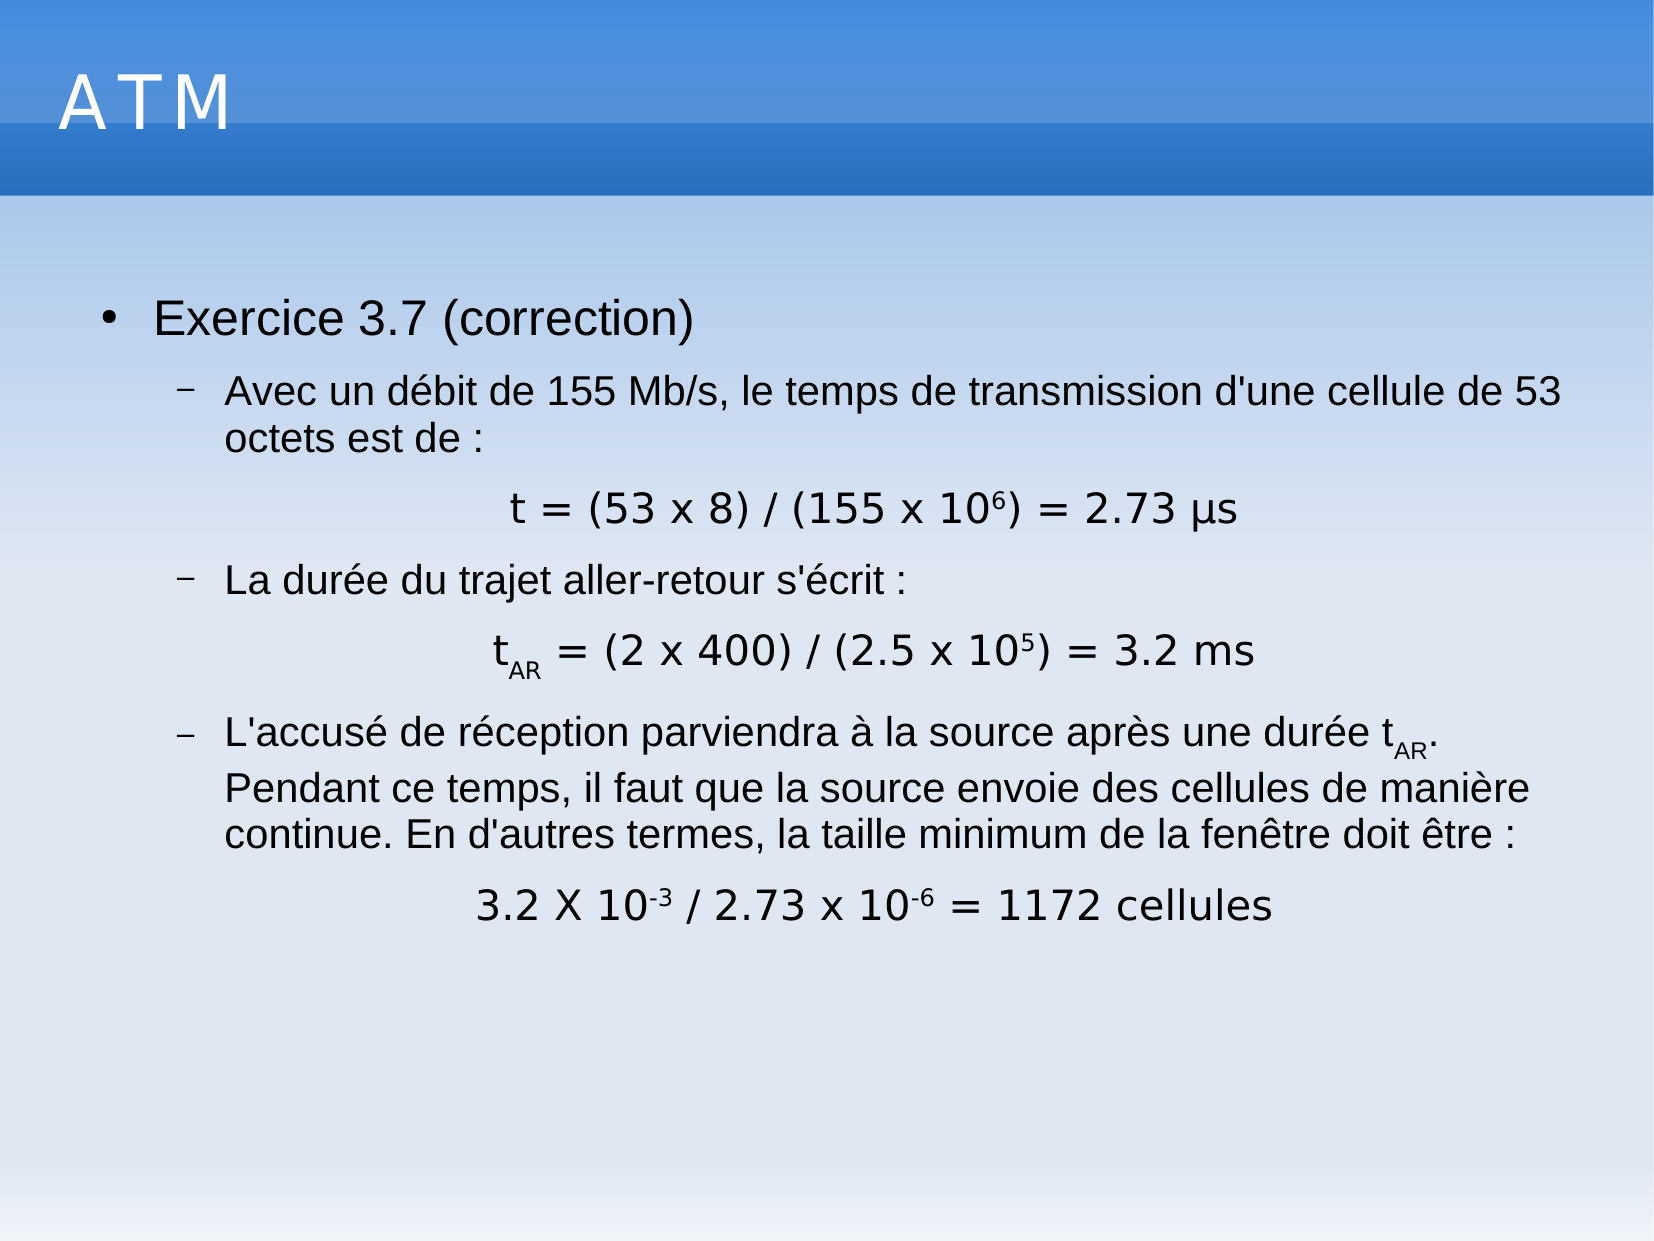

# ATM
Exercice 3.7 (correction)
Avec un débit de 155 Mb/s, le temps de transmission d'une cellule de 53 octets est de :
t = (53 x 8) / (155 x 106) = 2.73 µs
La durée du trajet aller-retour s'écrit :
tAR = (2 x 400) / (2.5 x 105) = 3.2 ms
L'accusé de réception parviendra à la source après une durée tAR. Pendant ce temps, il faut que la source envoie des cellules de manière continue. En d'autres termes, la taille minimum de la fenêtre doit être :
3.2 X 10-3 / 2.73 x 10-6 = 1172 cellules